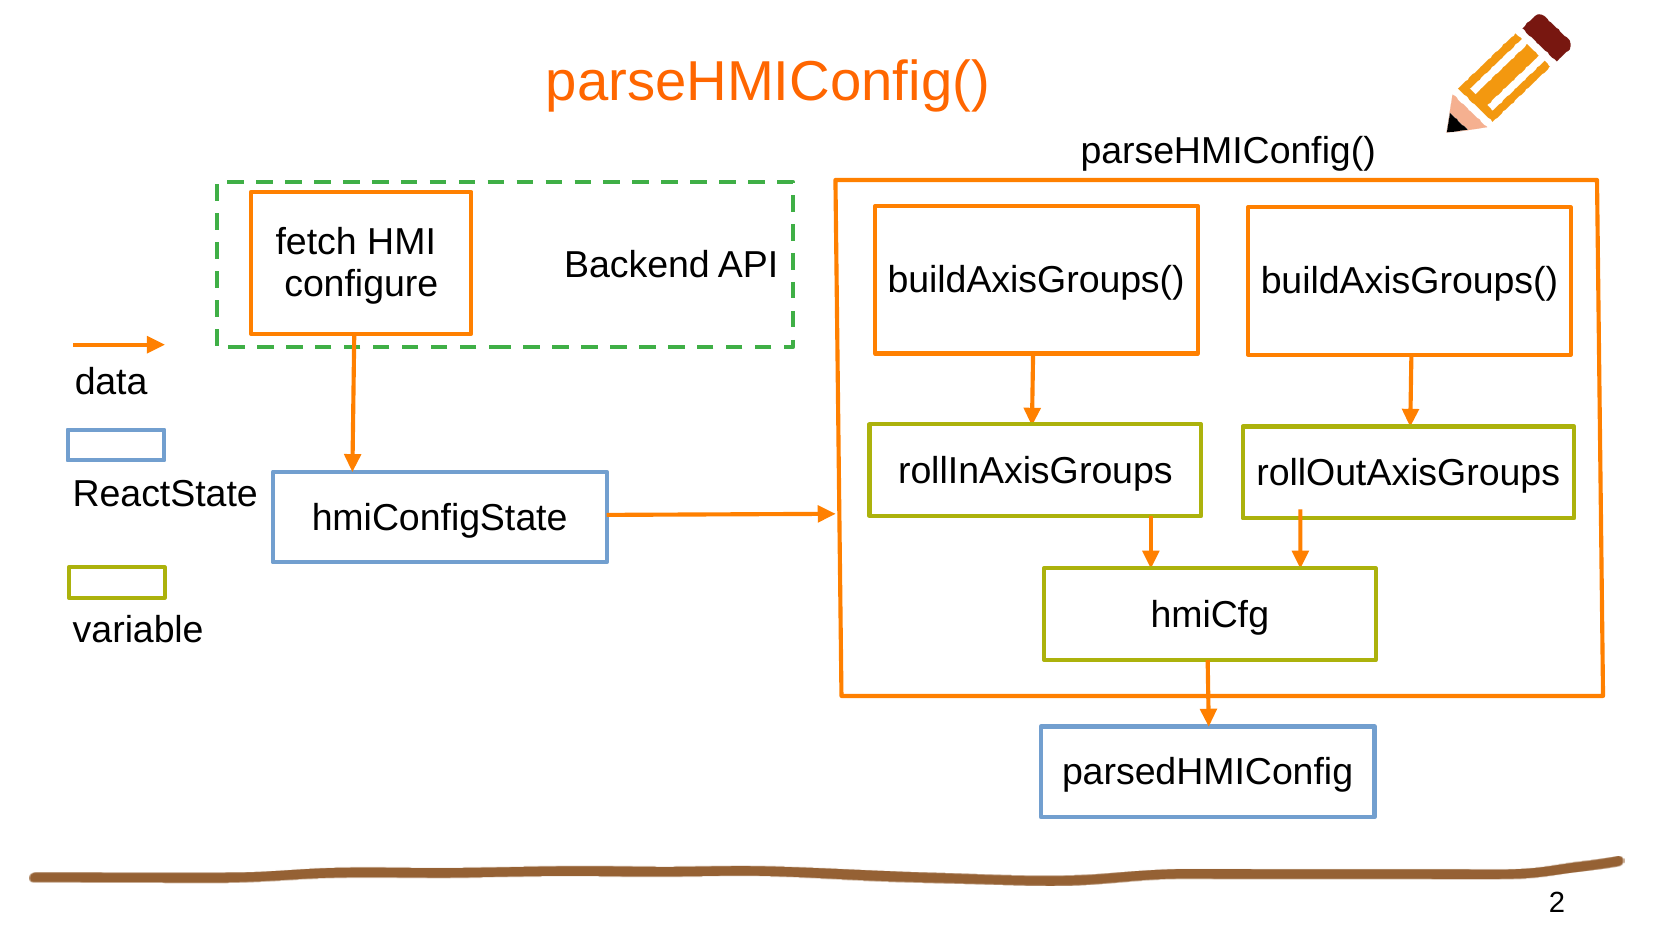

# parseHMIConfig()
parseHMIConfig()
Backend API
fetch HMI
configure
buildAxisGroups()
buildAxisGroups()
data
rollInAxisGroups
rollOutAxisGroups
ReactState
hmiConfigState
hmiCfg
variable
parsedHMIConfig
2